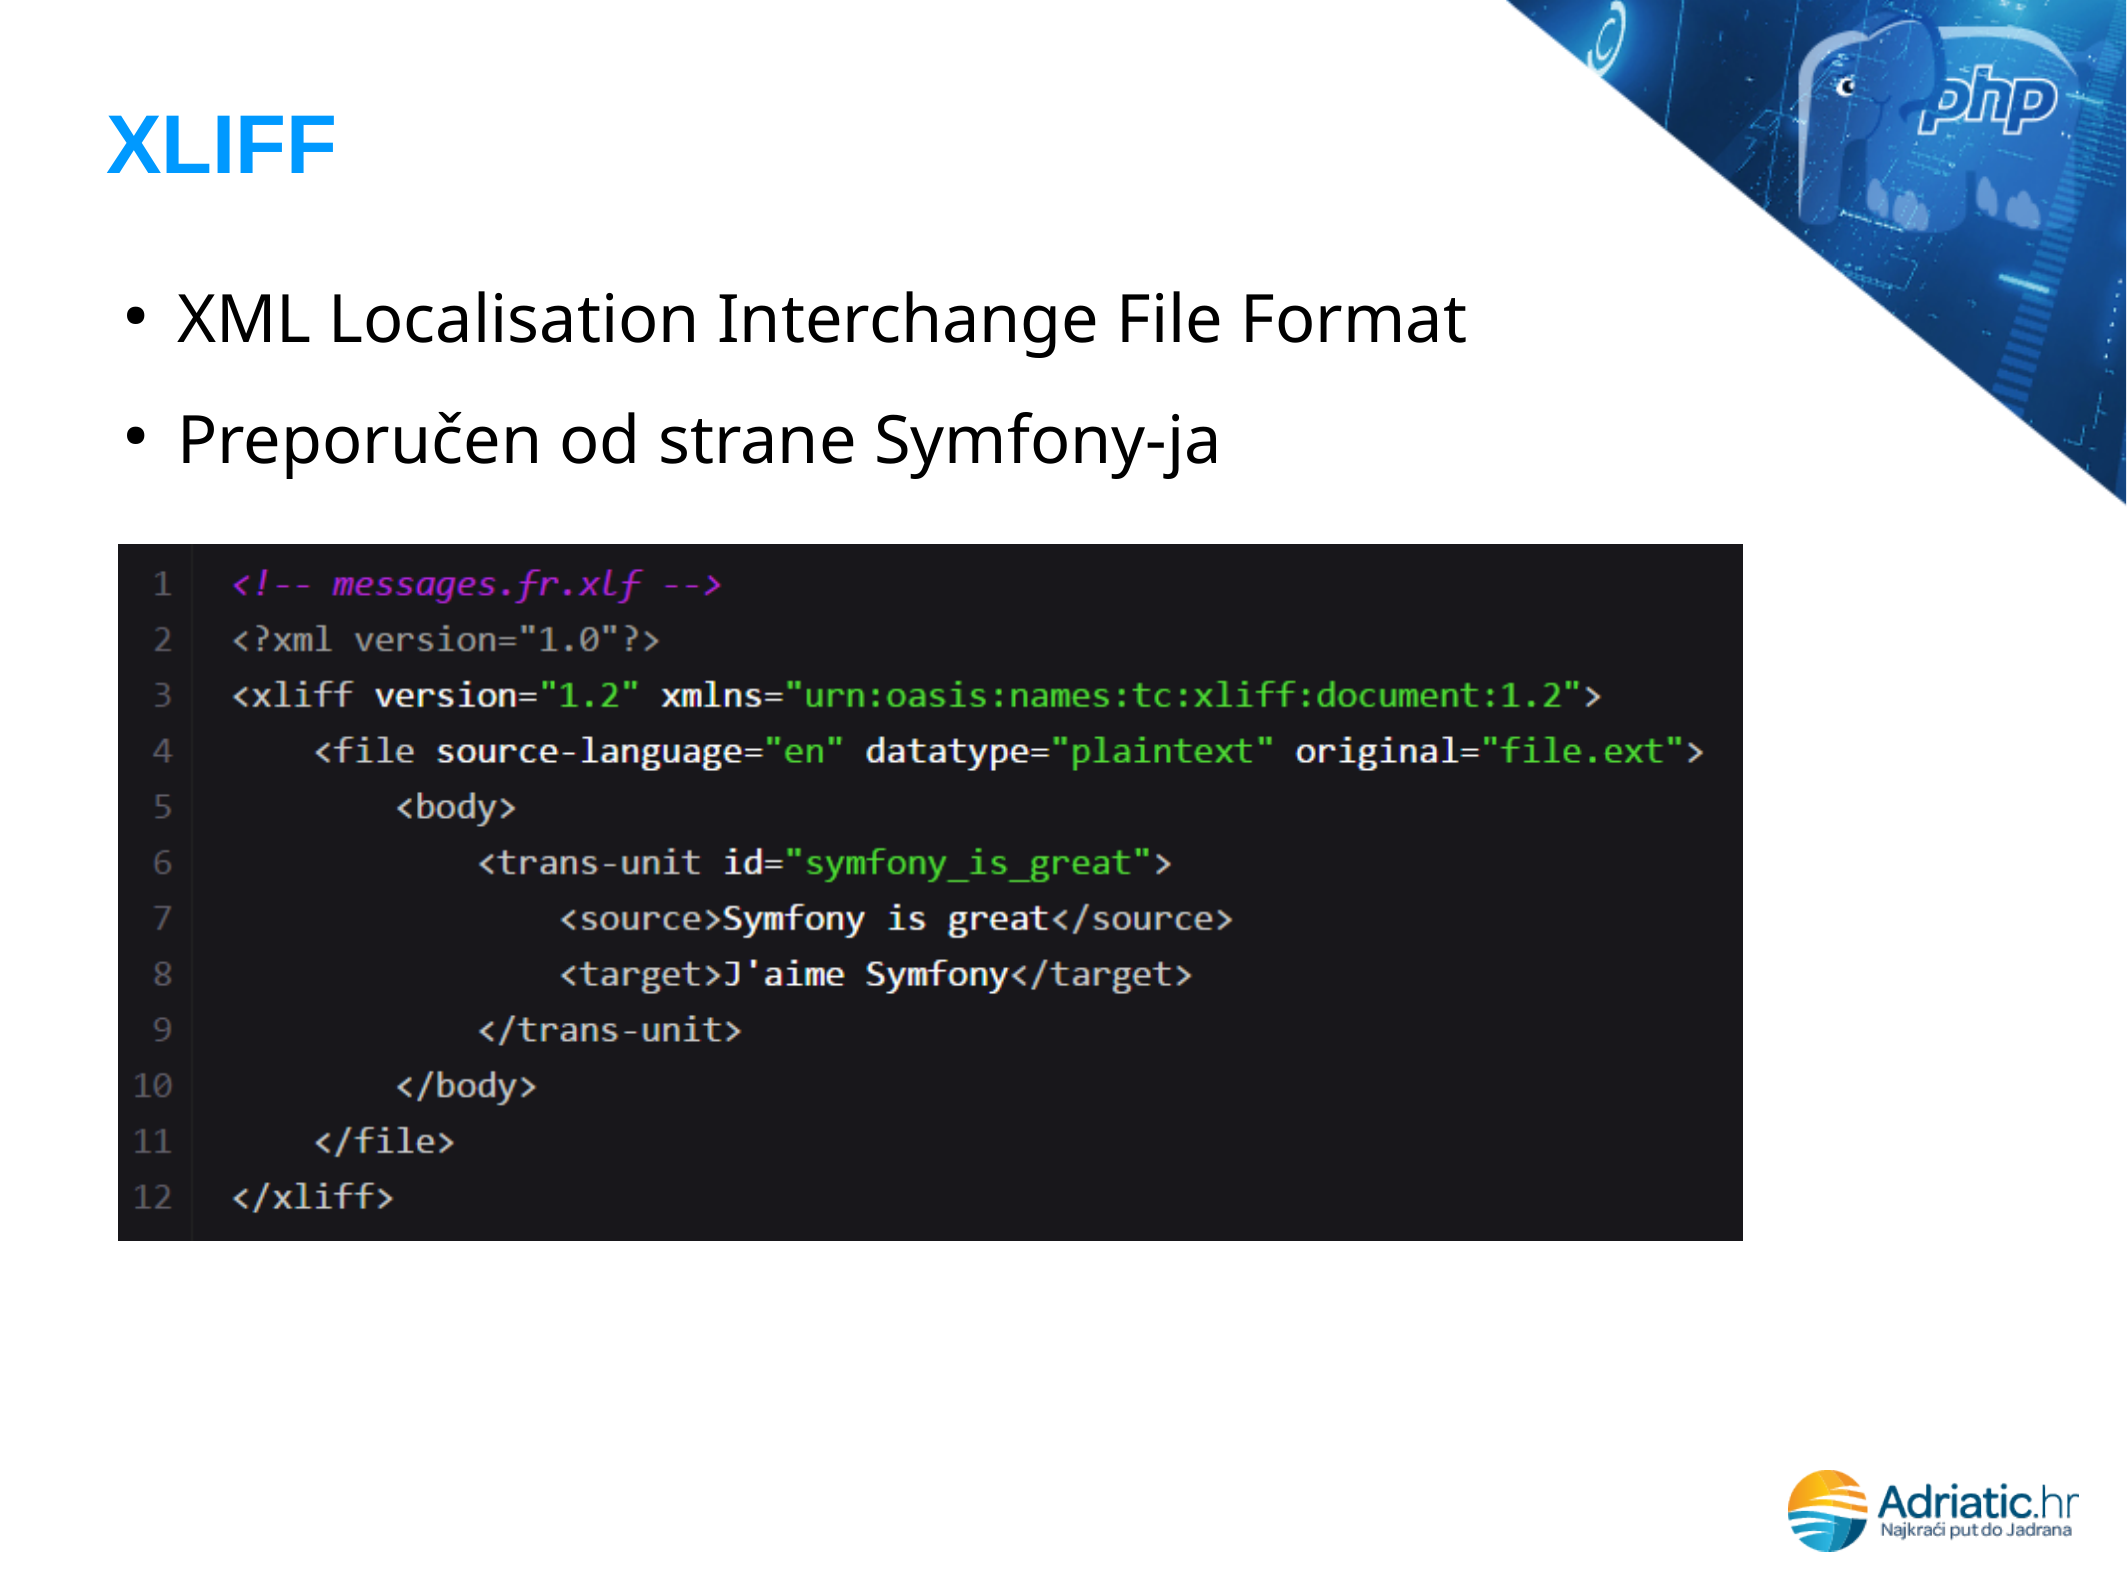

# XLIFF
XML Localisation Interchange File Format
Preporučen od strane Symfony-ja